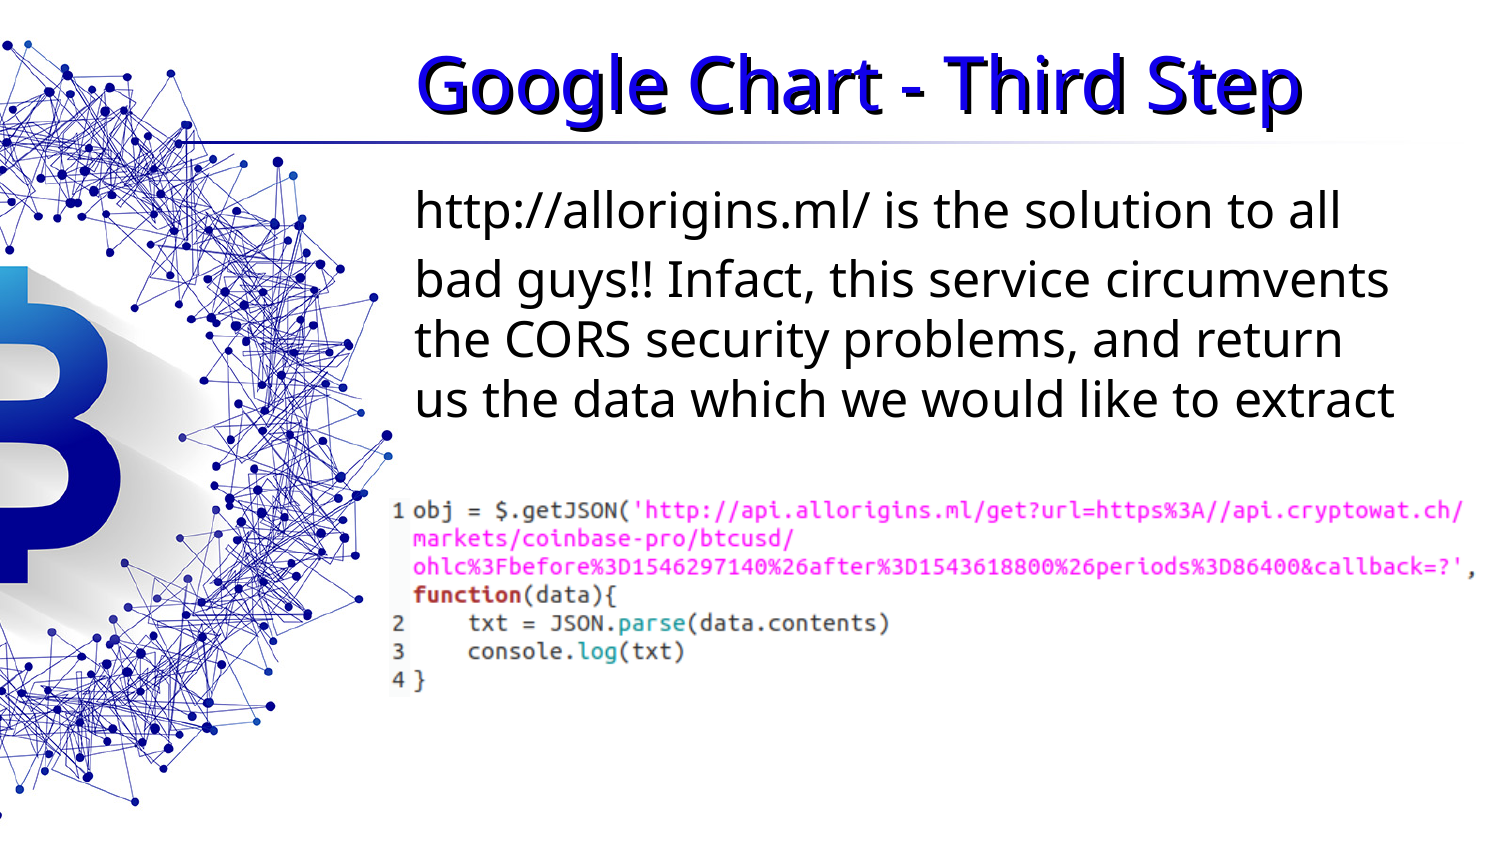

# Google Chart - Third Step
http://allorigins.ml/ is the solution to all bad guys!! Infact, this service circumvents the CORS security problems, and return us the data which we would like to extract